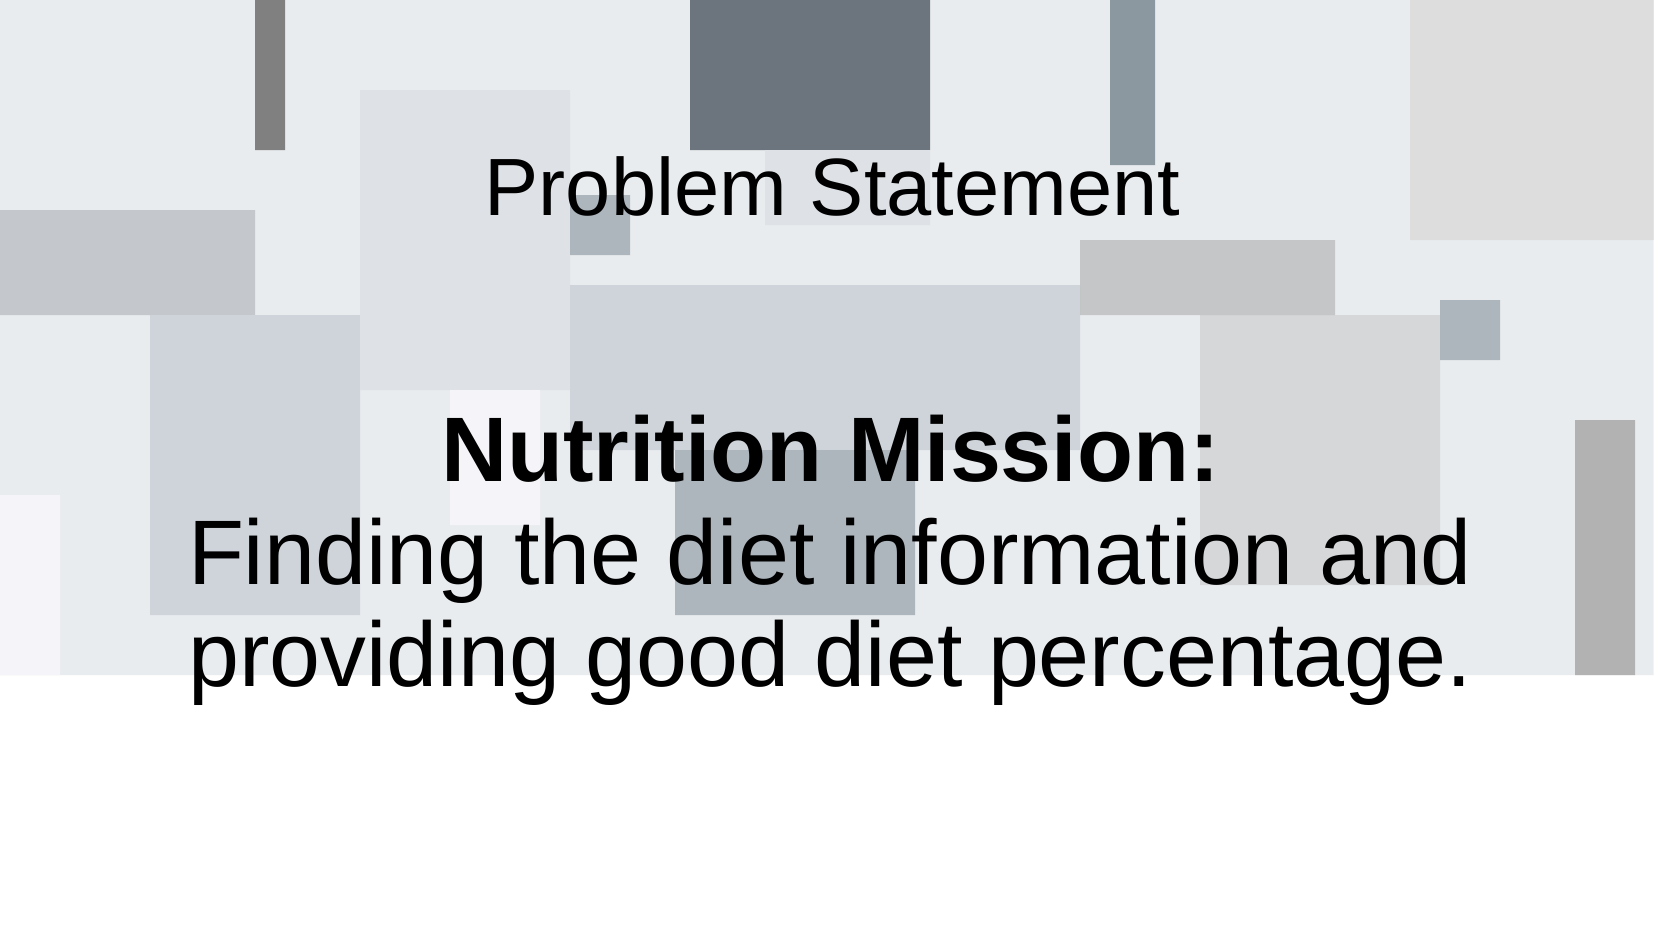

Problem Statement
# Nutrition Mission: Finding the diet information and providing good diet percentage.